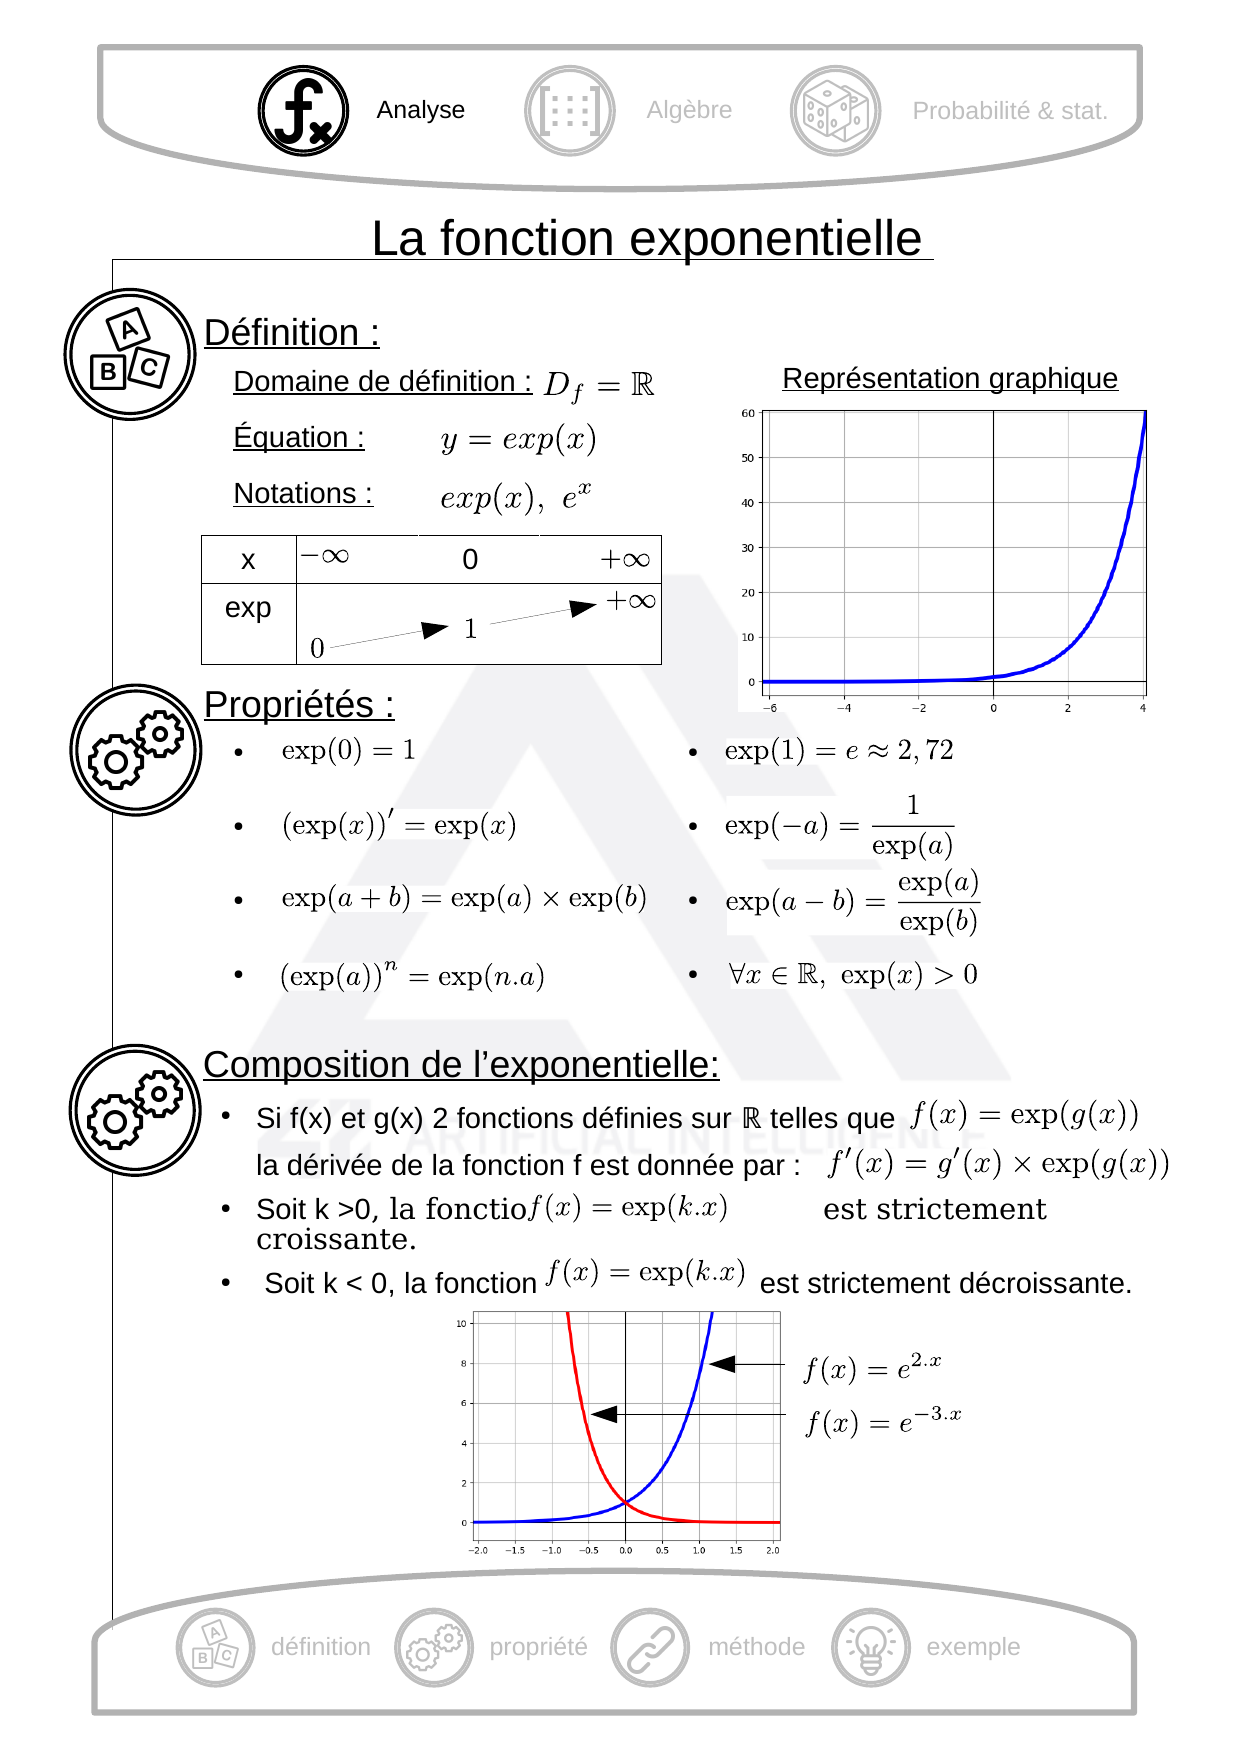

Algèbre
Analyse
Probabilité & stat.
La fonction exponentielle
Définition :
Domaine de définition :
Équation :
Notations :
Représentation graphique
| x | | 0 | |
| --- | --- | --- | --- |
| exp | | | |
Propriétés :
Composition de l’exponentielle:
Si f(x) et g(x) 2 fonctions définies sur ℝ telles que
la dérivée de la fonction f est donnée par :
Soit k >0, la fonction est strictement croissante.
 Soit k < 0, la fonction est strictement décroissante.
définition
propriété
exemple
méthode